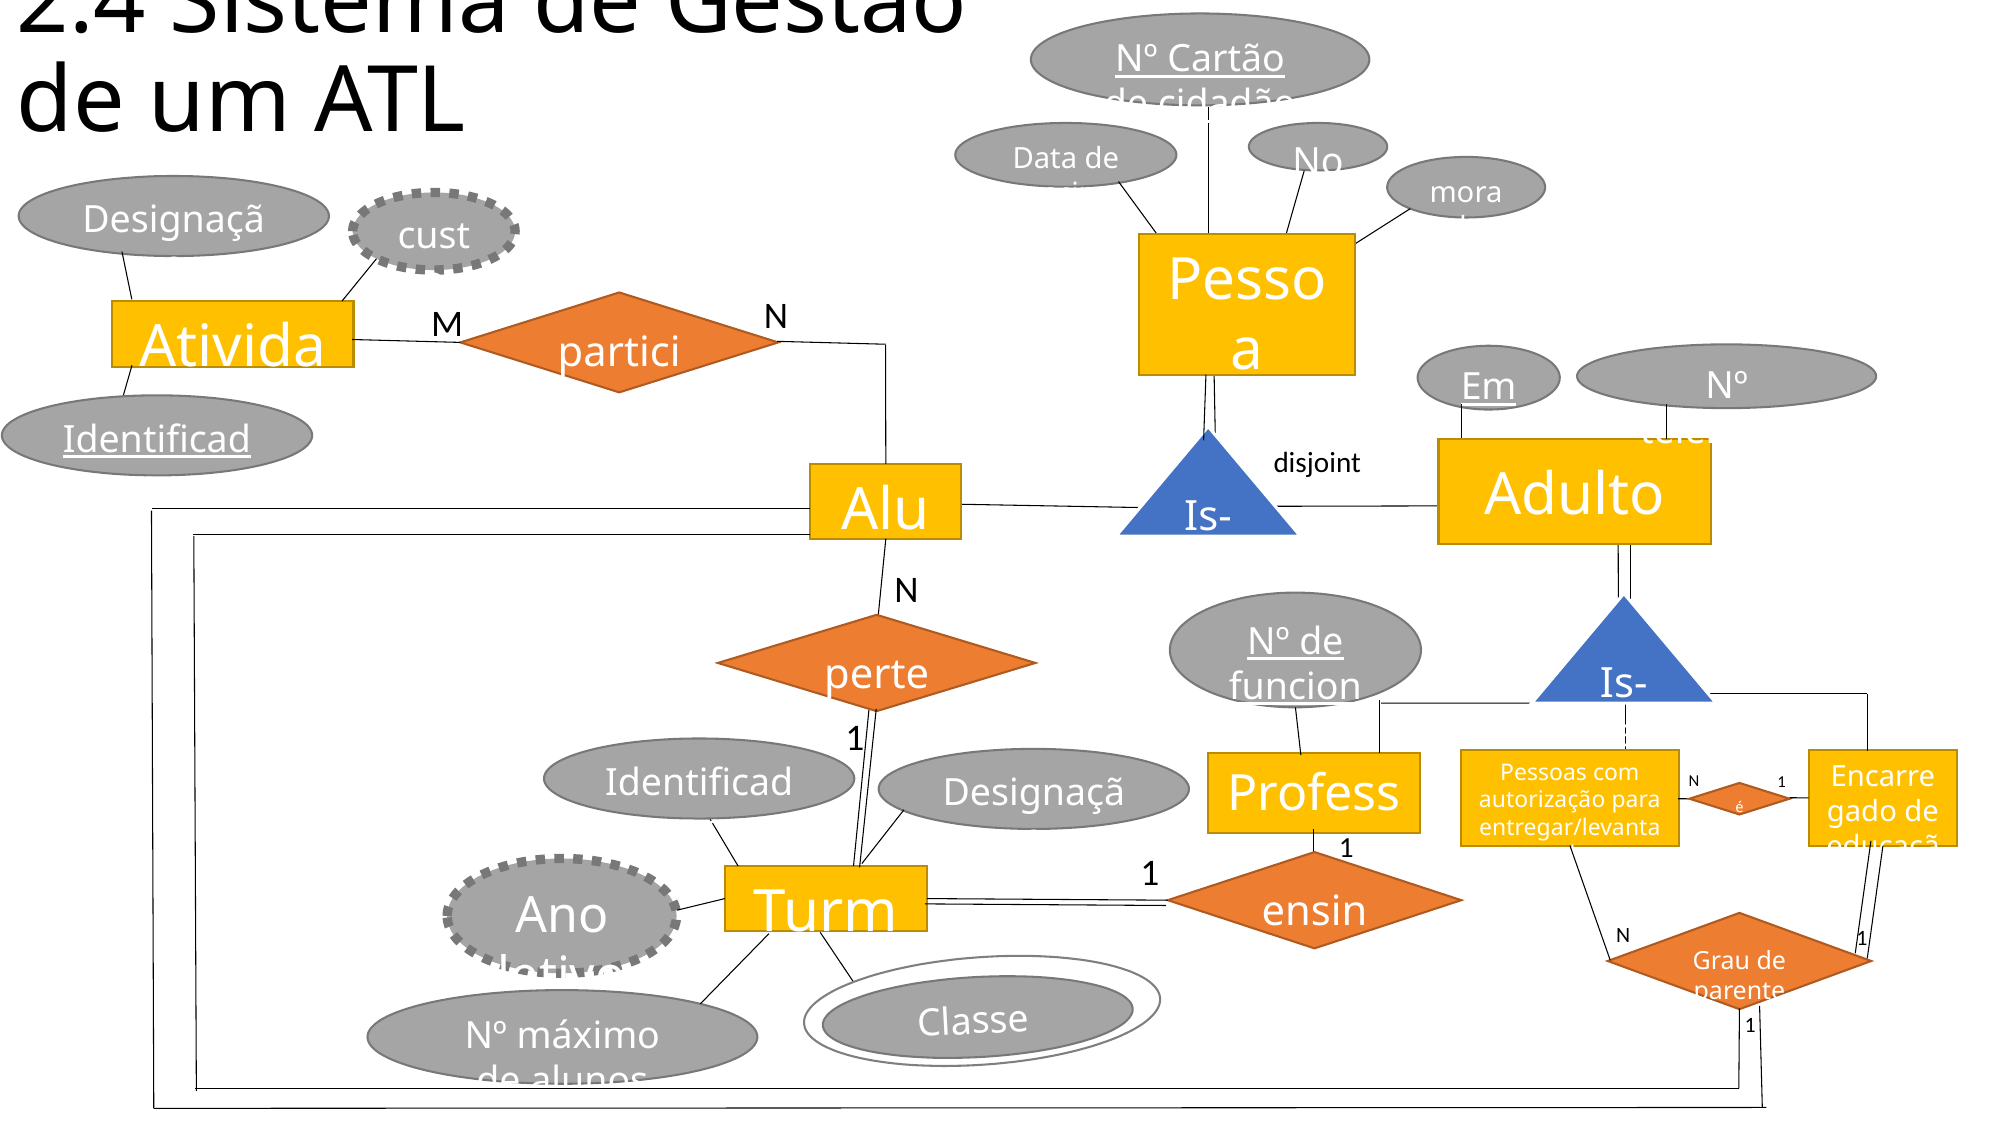

# 2.4 Sistema de Gestão de um ATL
Nº Cartão de cidadão
Data de nascimento
Nome
morada
Designação
custo
Pessoa
N
M
participa
Atividade
Nº telemóvel
Email
Identificador
Is-a
disjoint
Adulto
Aluno
N
Nº de funcionário
Is-a
pertence
1
Identificador
Designação
Pessoas com autorização para entregar/levantar o aluno
Encarregado de educação
Professor
N
1
é
1
1
ensina
Ano letivo
Turma
N
Grau de parentesco
1
Classe
Nº máximo de alunos
1